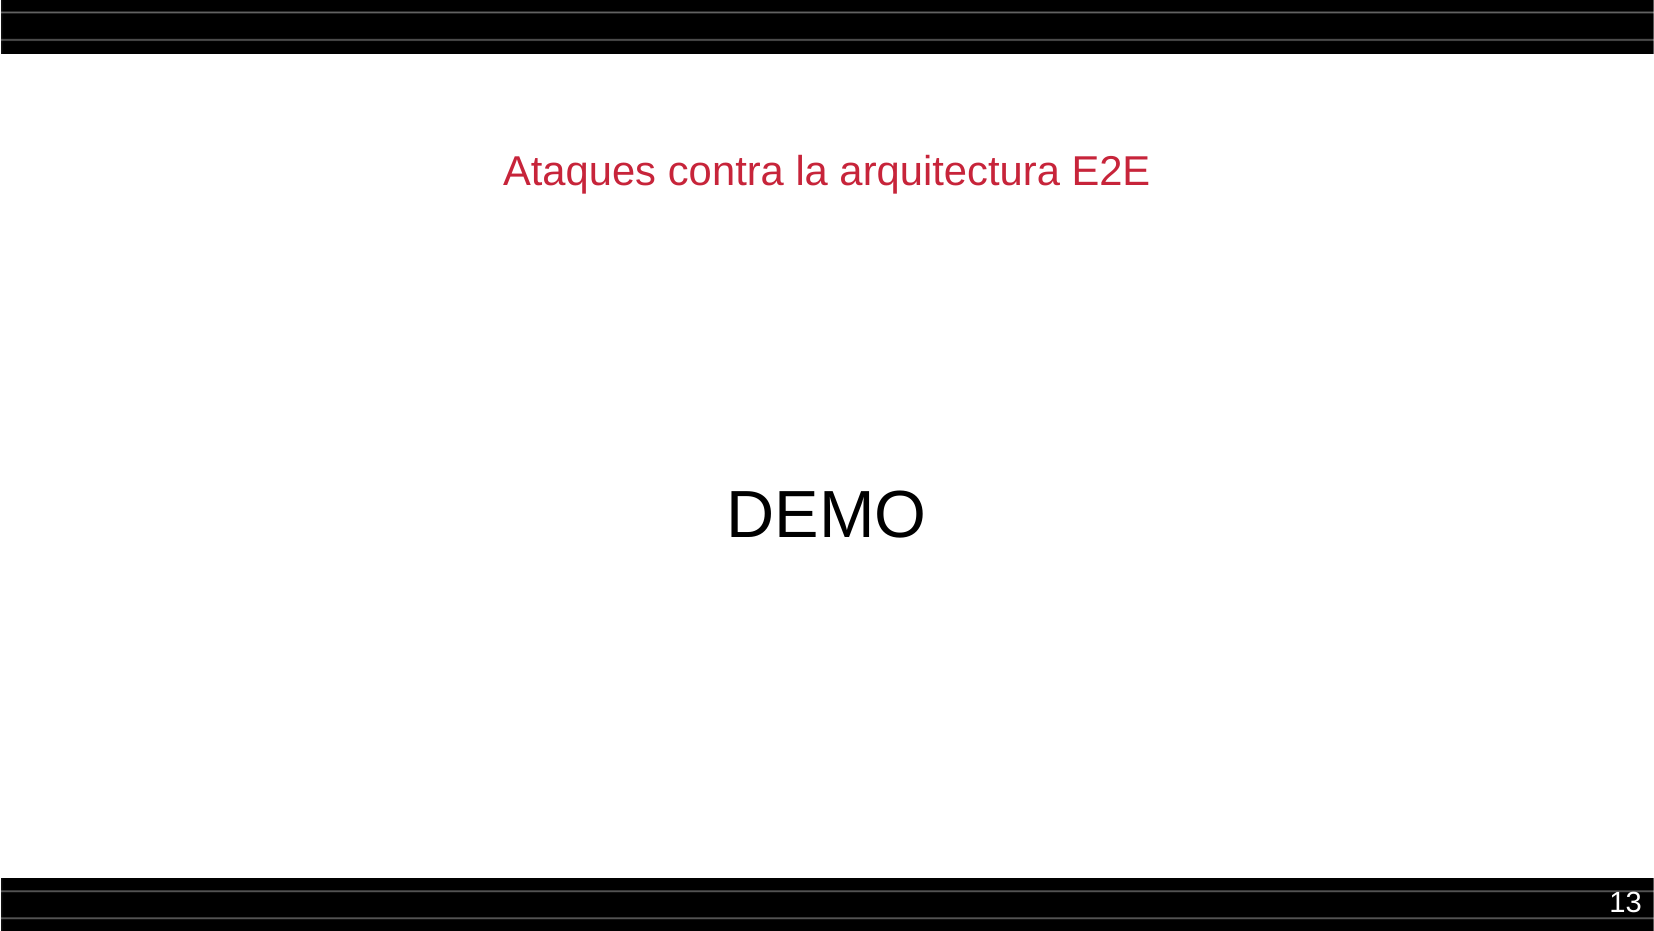

# Ataques contra la arquitectura E2E
DEMO
https://github.com/jadolg/rocketchat_API